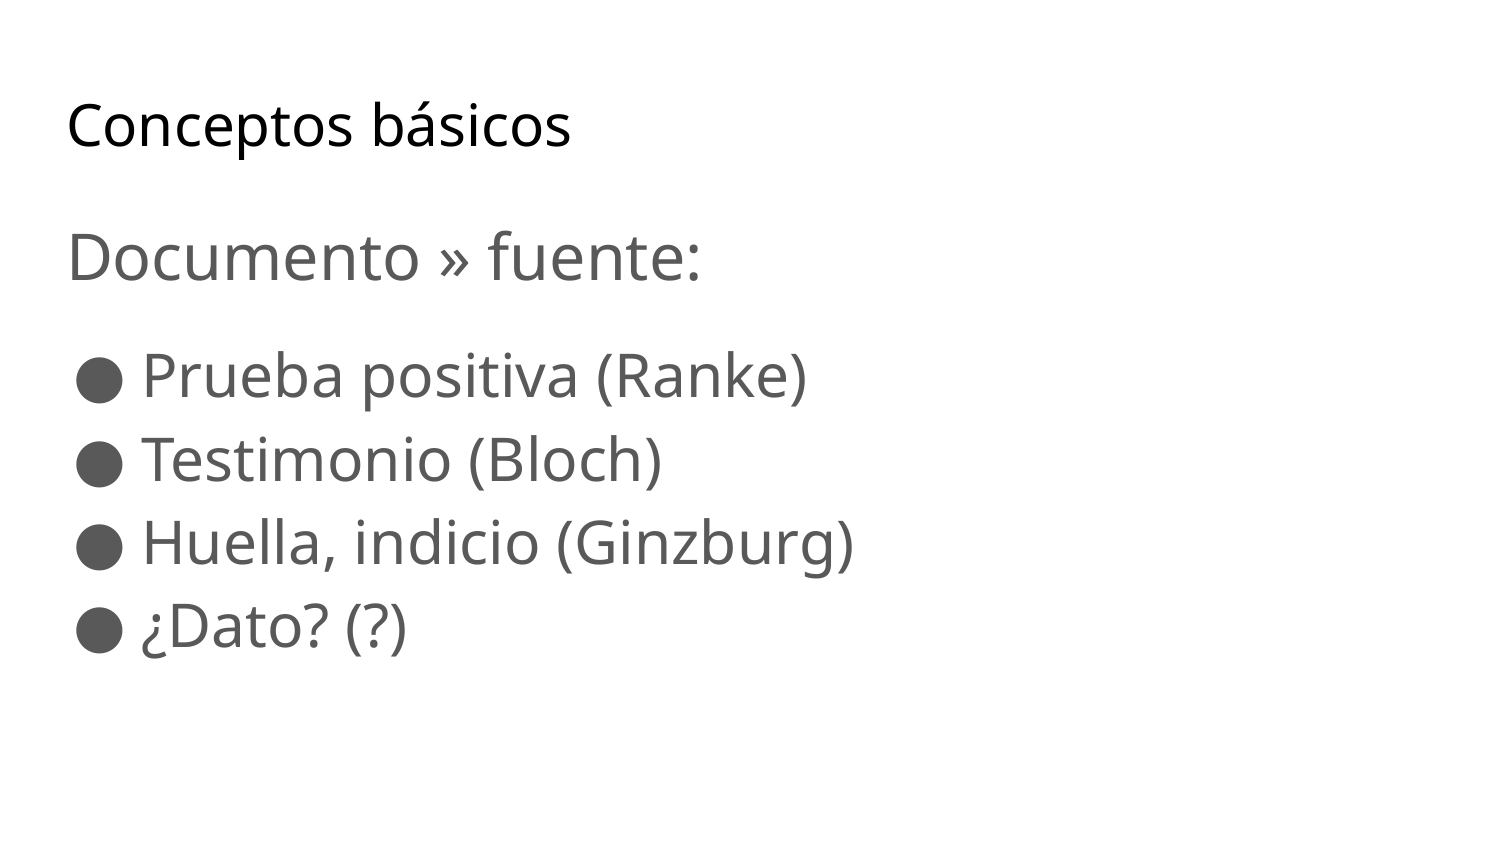

# Conceptos básicos
Documento » fuente:
Prueba positiva (Ranke)
Testimonio (Bloch)
Huella, indicio (Ginzburg)
¿Dato? (?)